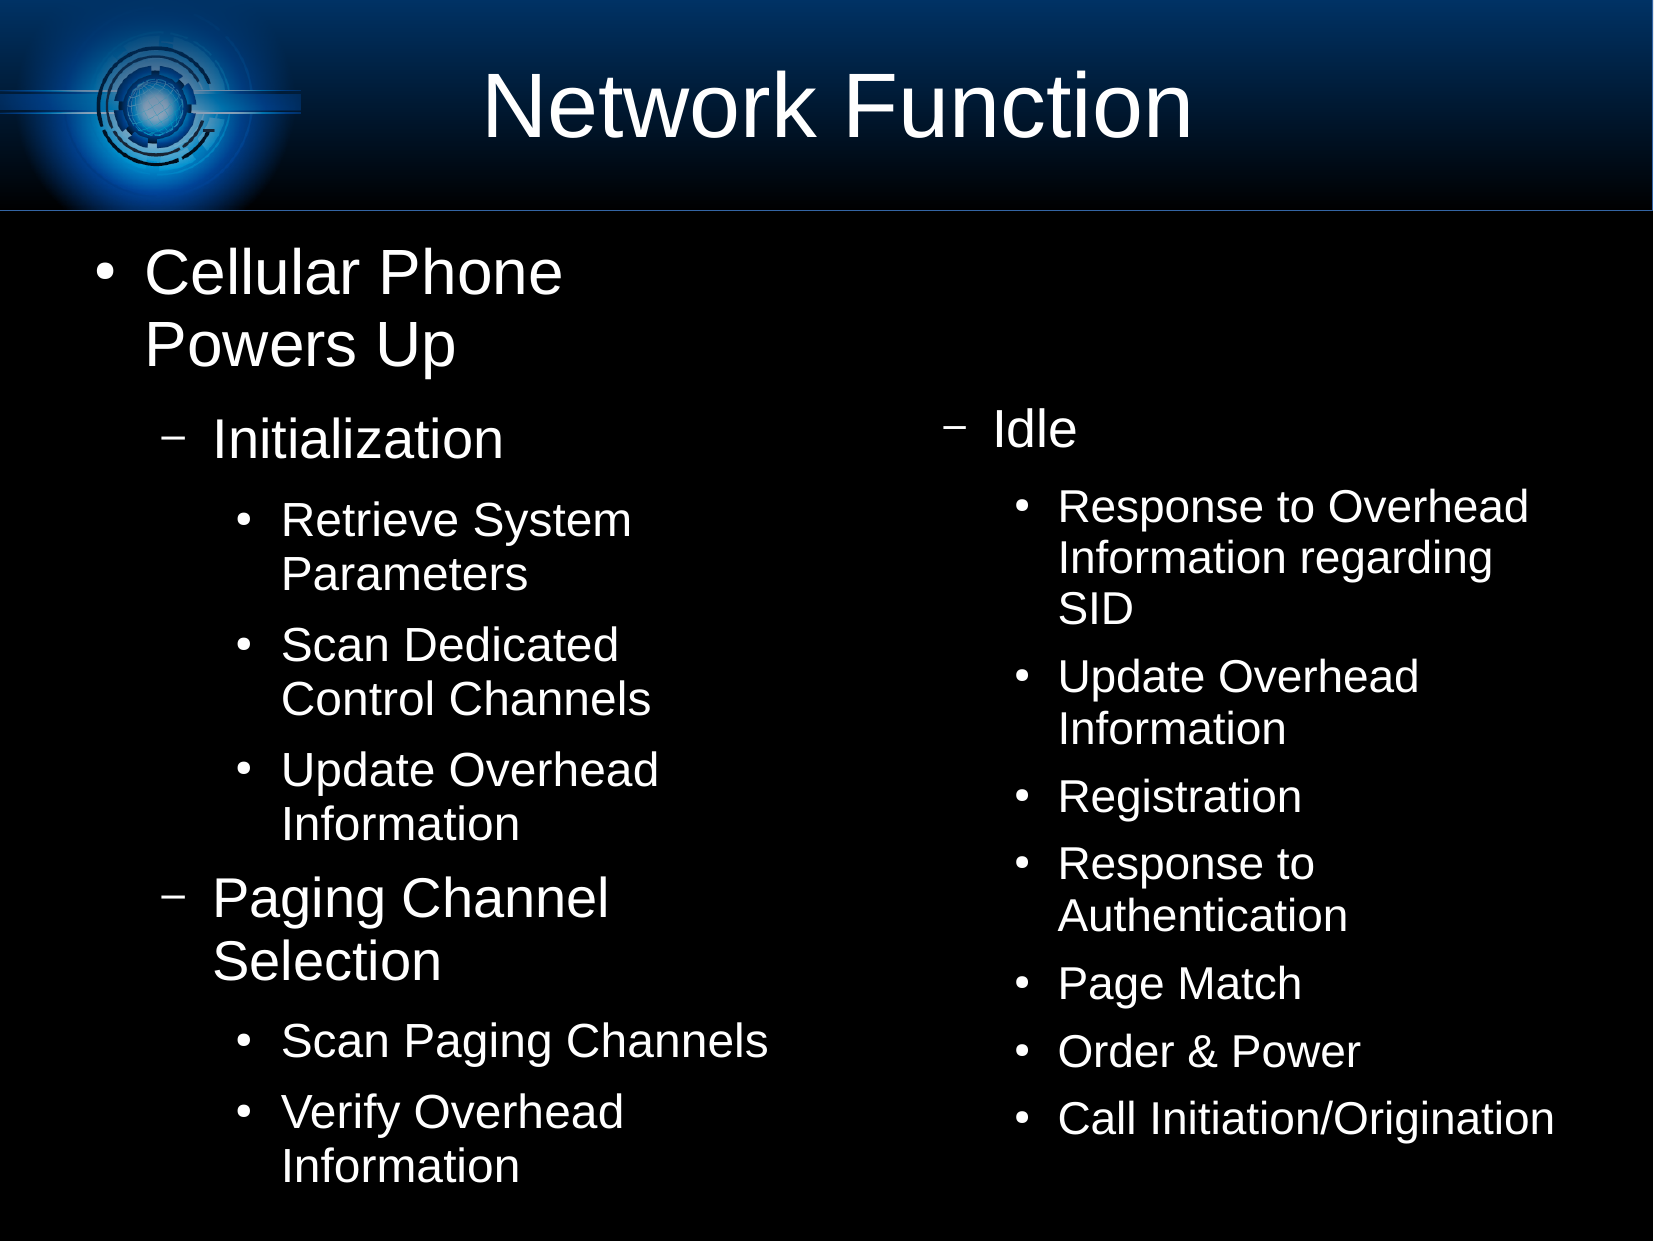

# Network Function
Cellular Phone Powers Up
Initialization
Retrieve System Parameters
Scan Dedicated Control Channels
Update Overhead Information
Paging Channel Selection
Scan Paging Channels
Verify Overhead Information
Idle
Response to Overhead Information regarding SID
Update Overhead Information
Registration
Response to Authentication
Page Match
Order & Power
Call Initiation/Origination